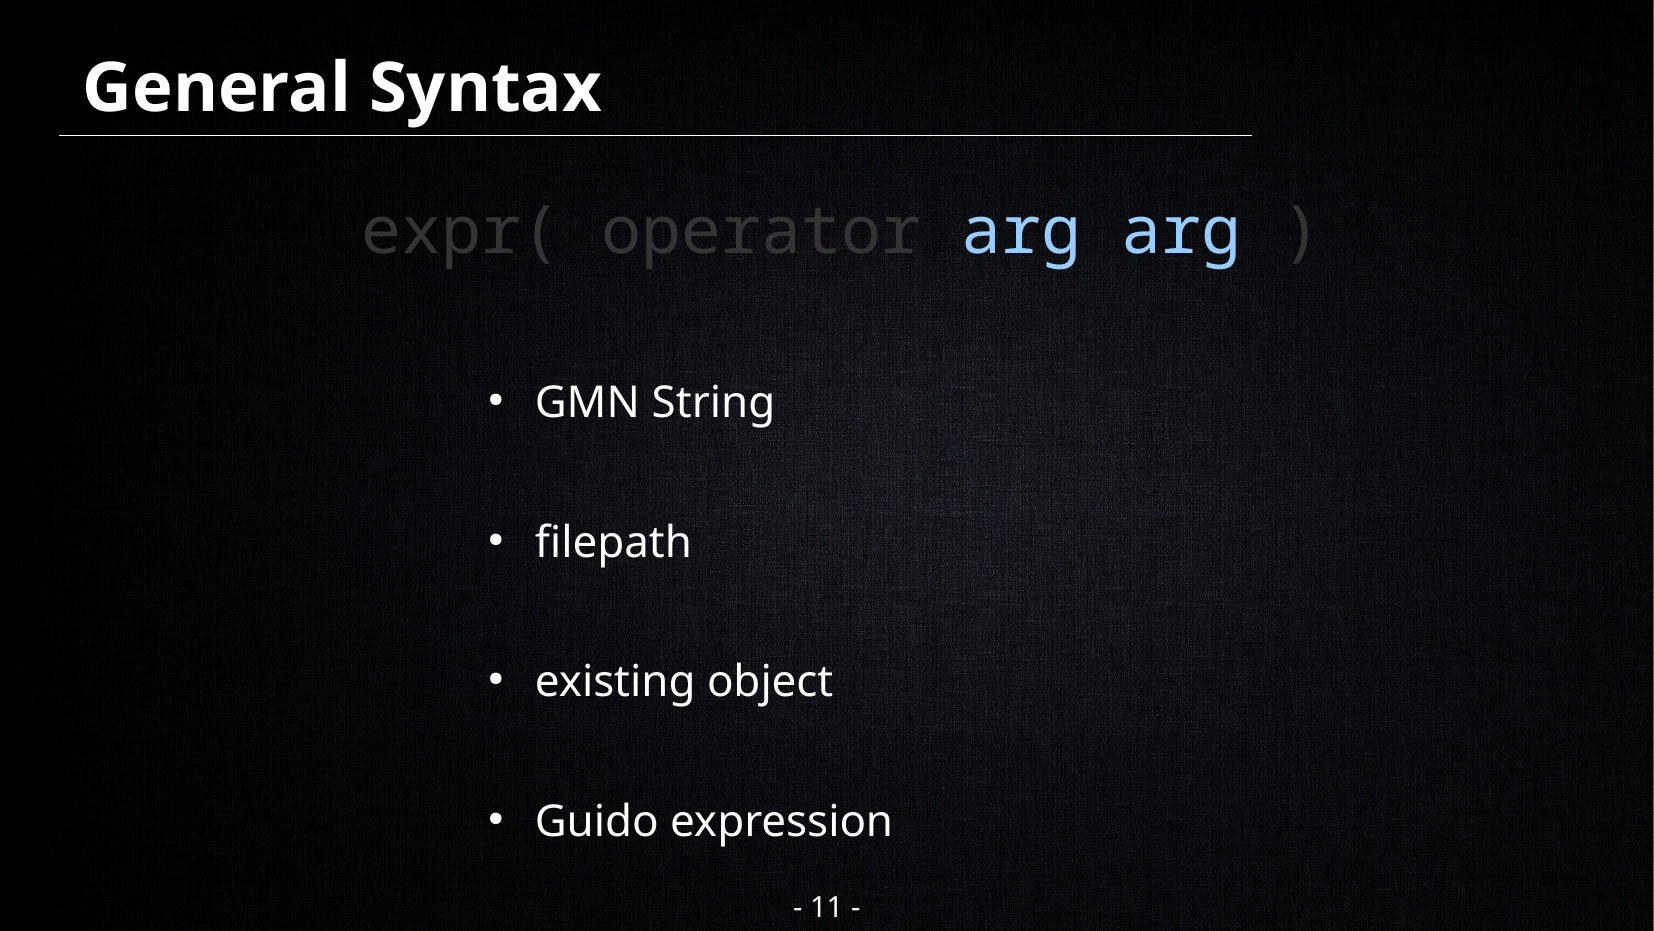

# General Syntax
expr( operator arg arg )
GMN String
filepath
existing object
Guido expression
11